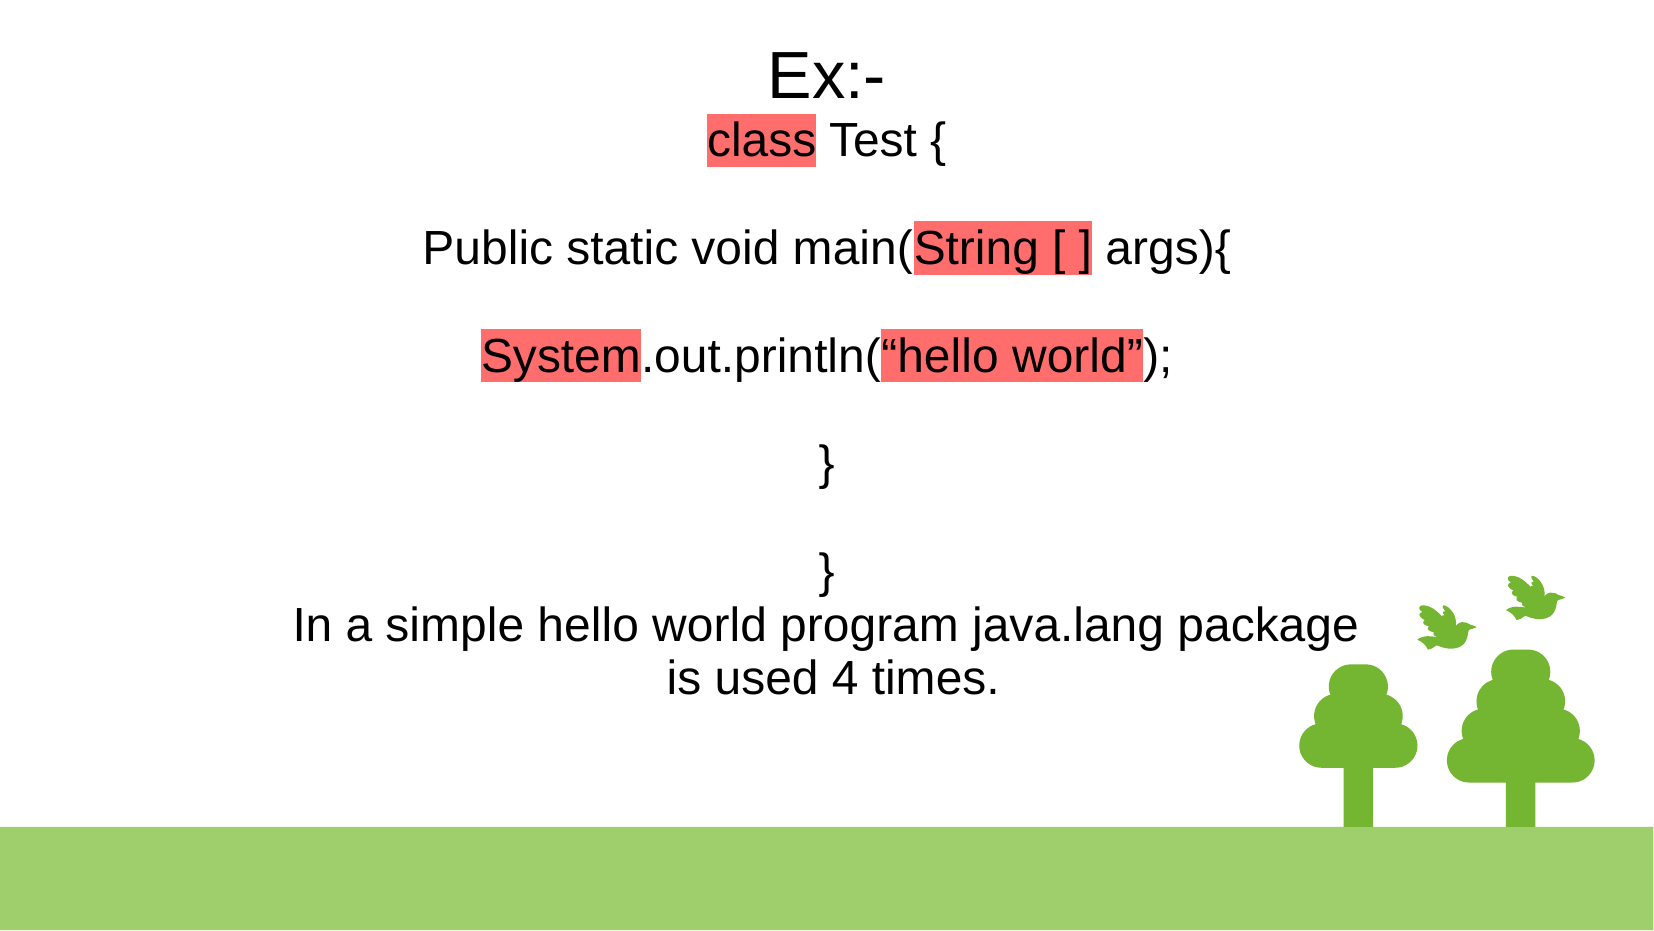

# Ex:-
class Test {
Public static void main(String [ ] args){
System.out.println(“hello world”);
}
}
In a simple hello world program java.lang package
 is used 4 times.